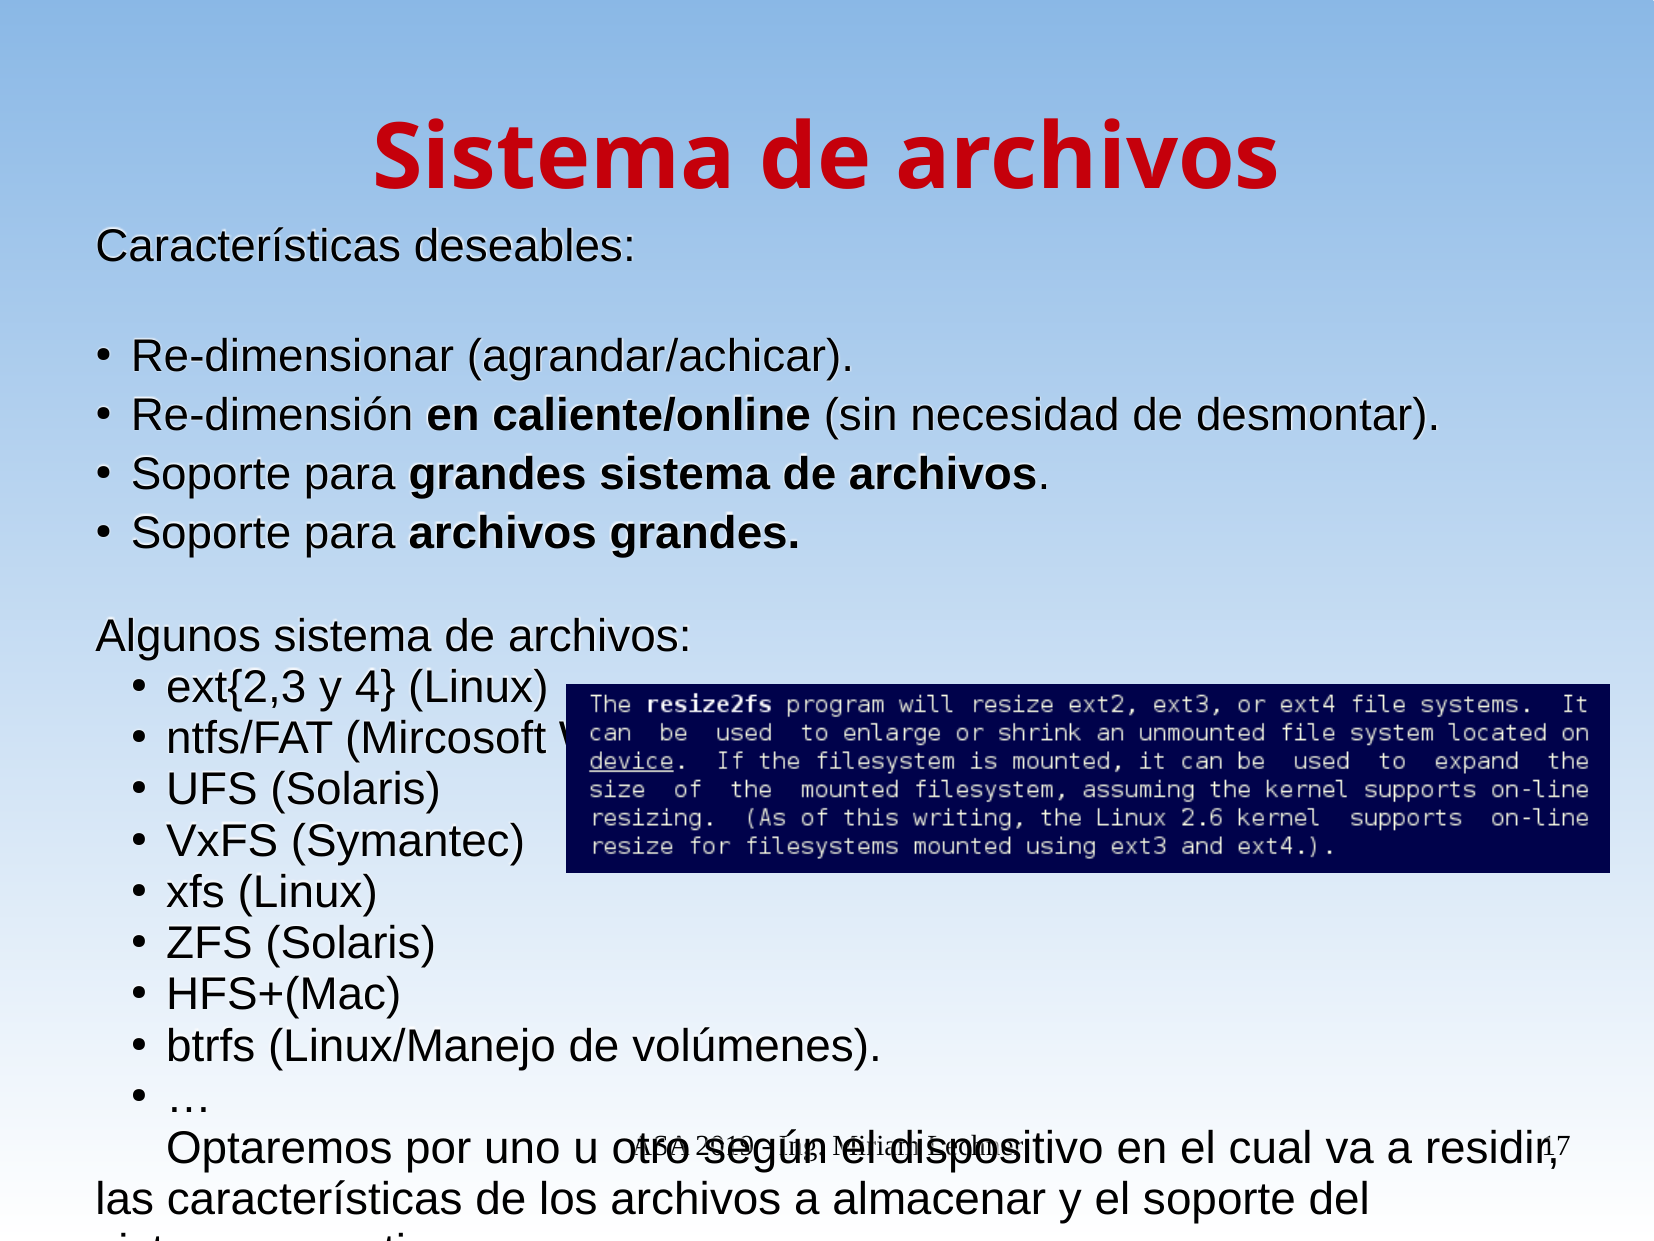

# Sistema de archivos
Características deseables:
Re-dimensionar (agrandar/achicar).
Re-dimensión en caliente/online (sin necesidad de desmontar).
Soporte para grandes sistema de archivos.
Soporte para archivos grandes.
Algunos sistema de archivos:
ext{2,3 y 4} (Linux)
ntfs/FAT (Mircosoft Win.)
UFS (Solaris)
VxFS (Symantec)
xfs (Linux)
ZFS (Solaris)
HFS+(Mac)
btrfs (Linux/Manejo de volúmenes).
…
Optaremos por uno u otro según el dispositivo en el cual va a residir,
las características de los archivos a almacenar y el soporte del
sistema operativo.
ASA 2019 - Ing. Miriam Lechner
17